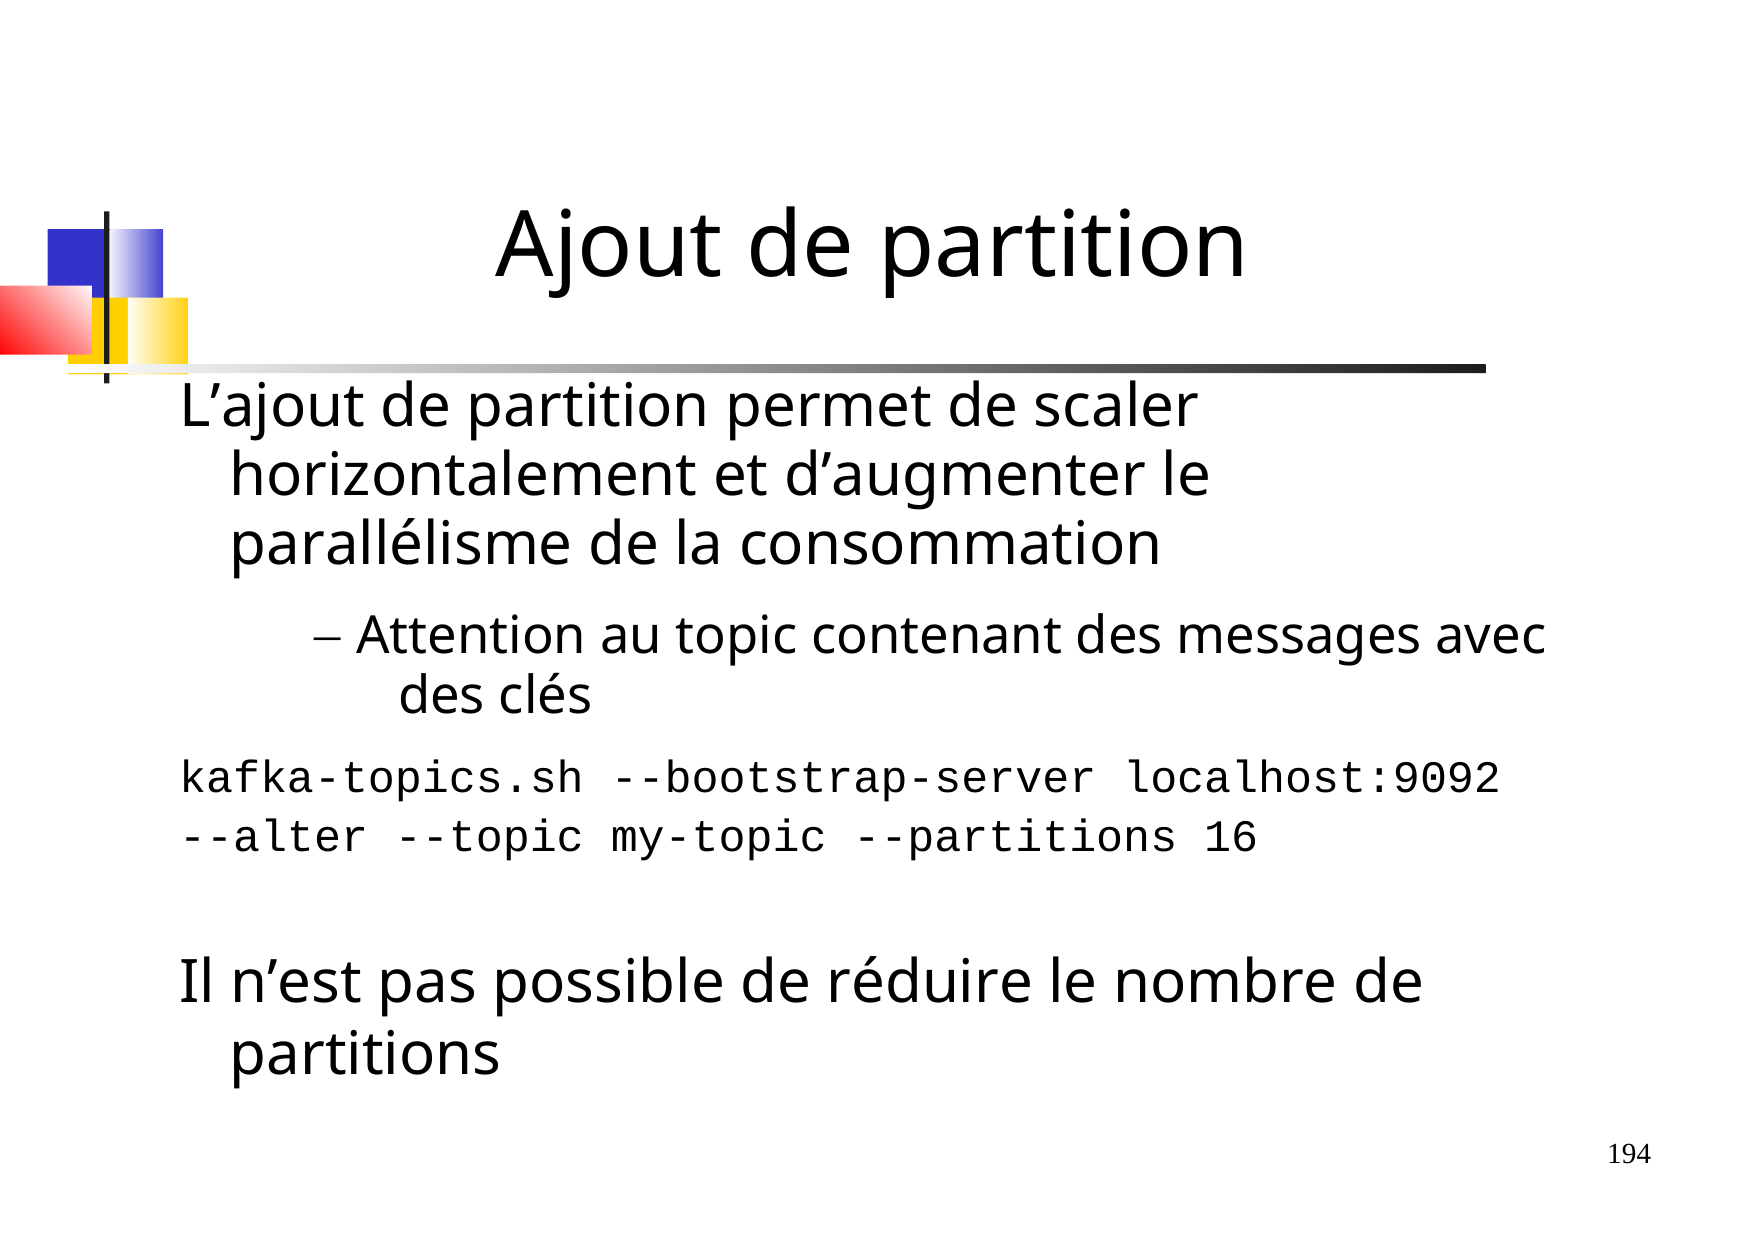

# Ajout de partition
L’ajout de partition permet de scaler horizontalement et d’augmenter le parallélisme de la consommation
Attention au topic contenant des messages avec des clés
kafka-topics.sh --bootstrap-server localhost:9092
--alter --topic my-topic --partitions 16
Il n’est pas possible de réduire le nombre de partitions